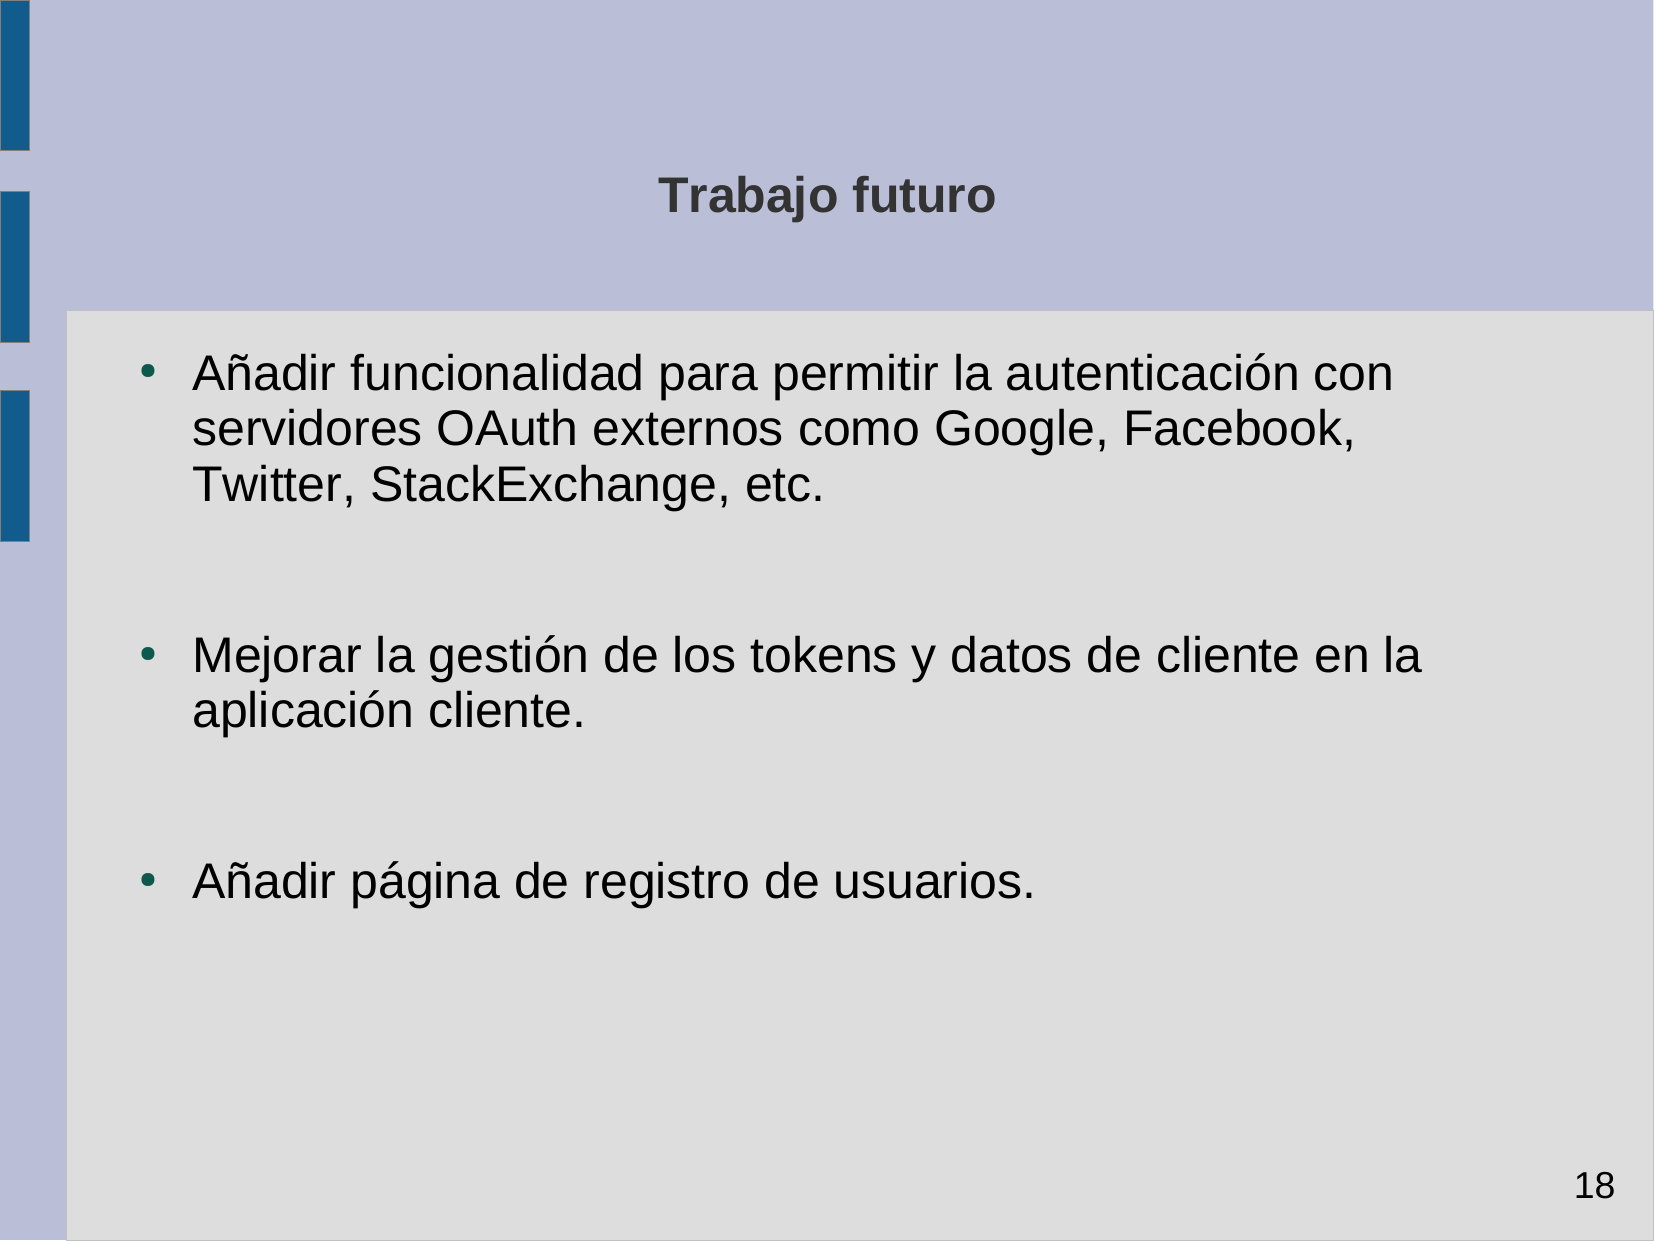

# Trabajo futuro
Añadir funcionalidad para permitir la autenticación con servidores OAuth externos como Google, Facebook, Twitter, StackExchange, etc.
Mejorar la gestión de los tokens y datos de cliente en la aplicación cliente.
Añadir página de registro de usuarios.